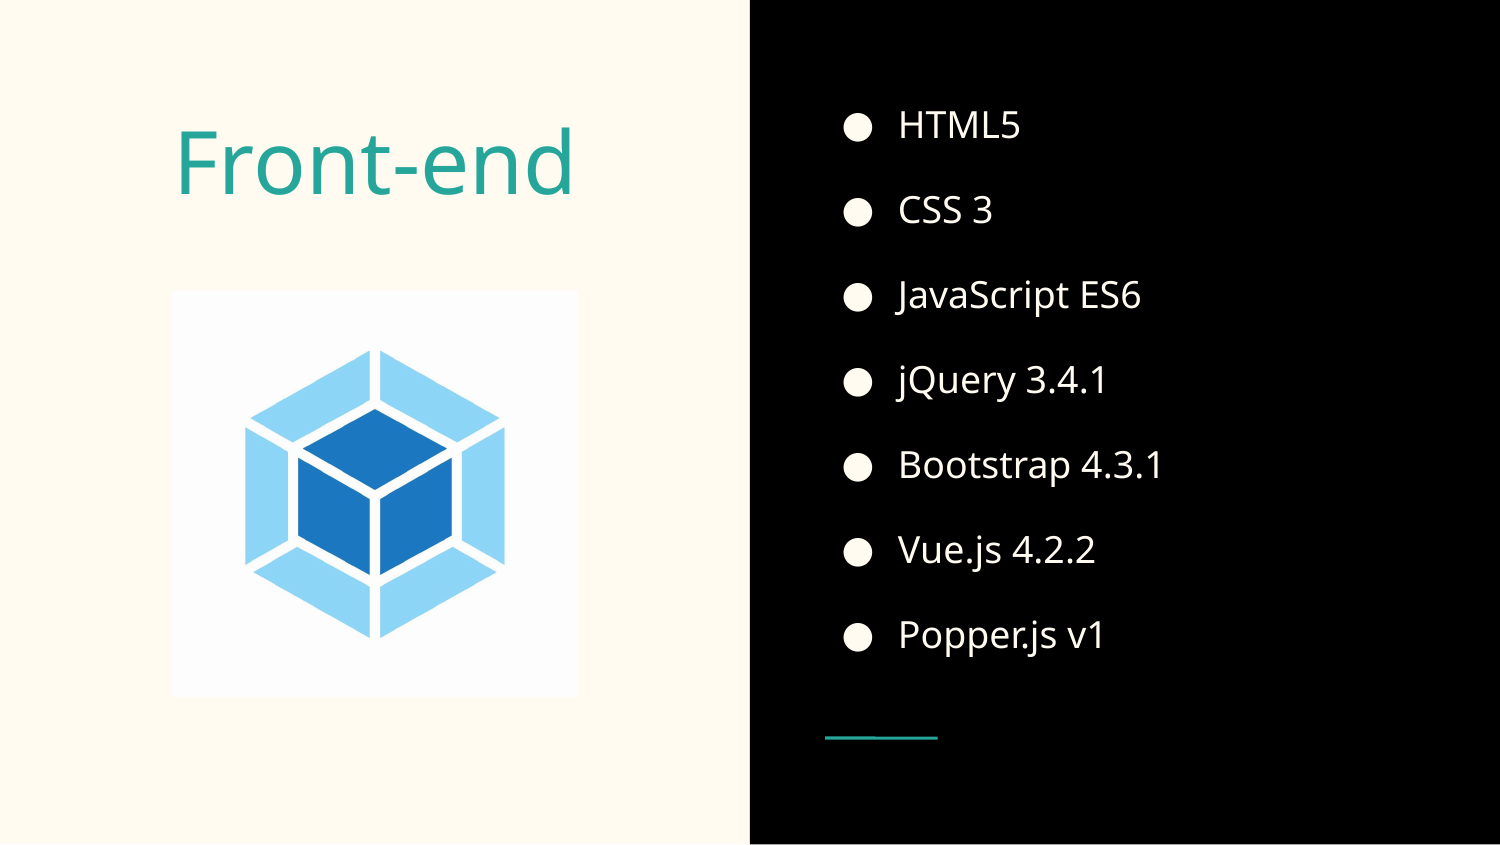

# Front-end
HTML5
CSS 3
JavaScript ES6
jQuery 3.4.1
Bootstrap 4.3.1
Vue.js 4.2.2
Popper.js v1